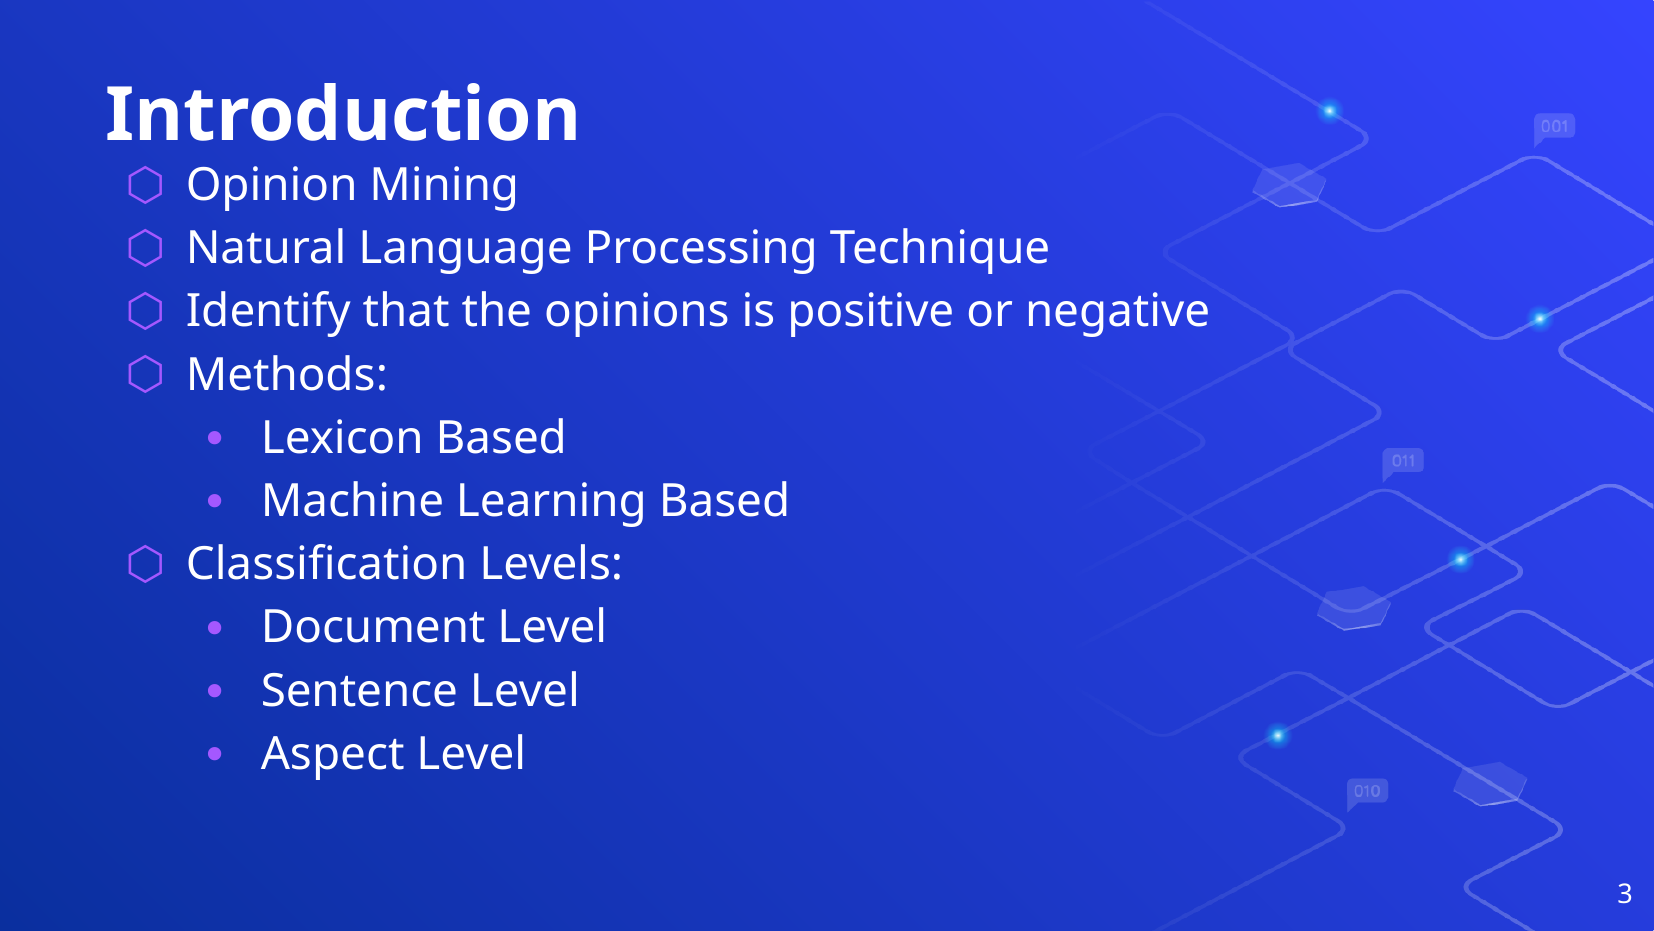

# Introduction
Opinion Mining
Natural Language Processing Technique
Identify that the opinions is positive or negative
Methods:
Lexicon Based
Machine Learning Based
Classification Levels:
Document Level
Sentence Level
Aspect Level